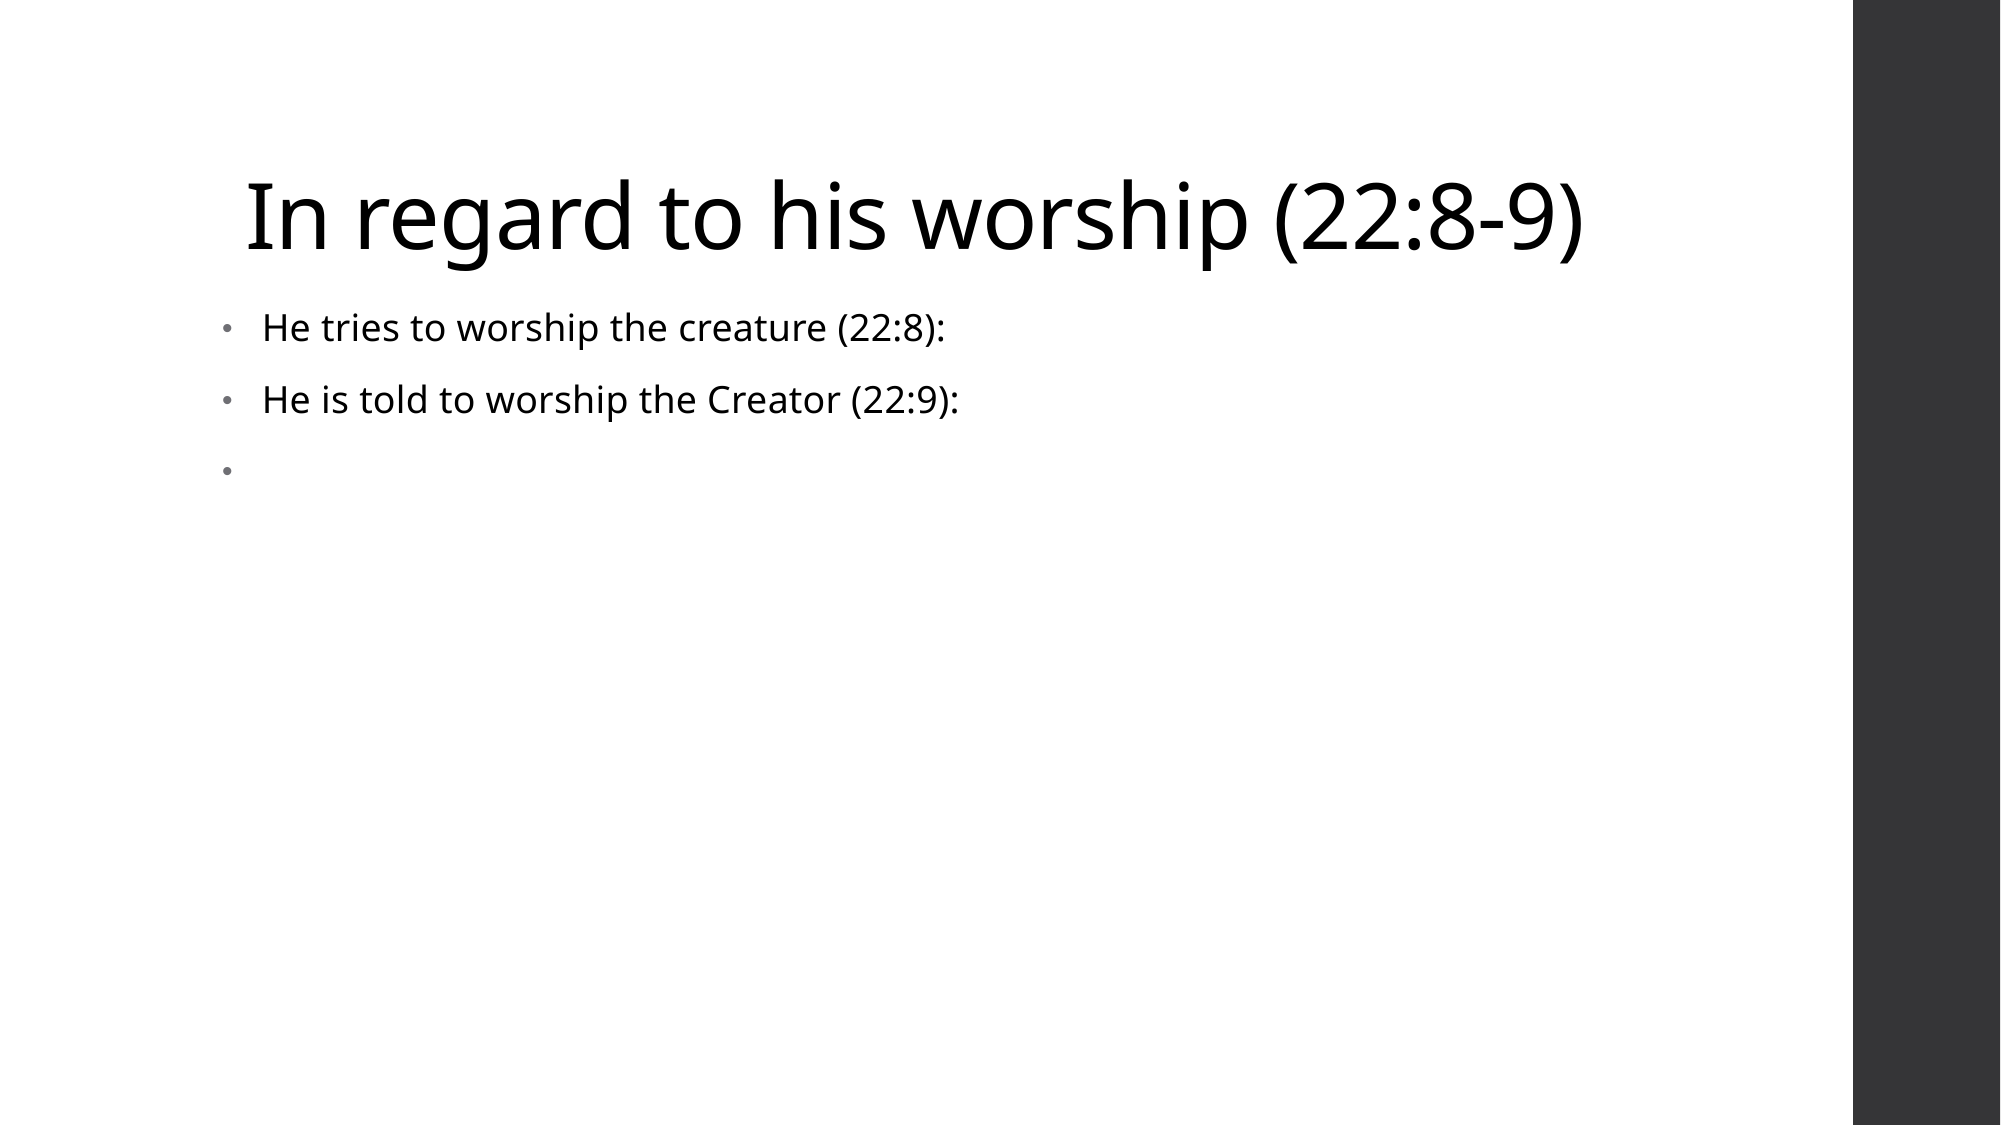

# In regard to his worship (22:8-9)
 He tries to worship the creature (22:8):
 He is told to worship the Creator (22:9):